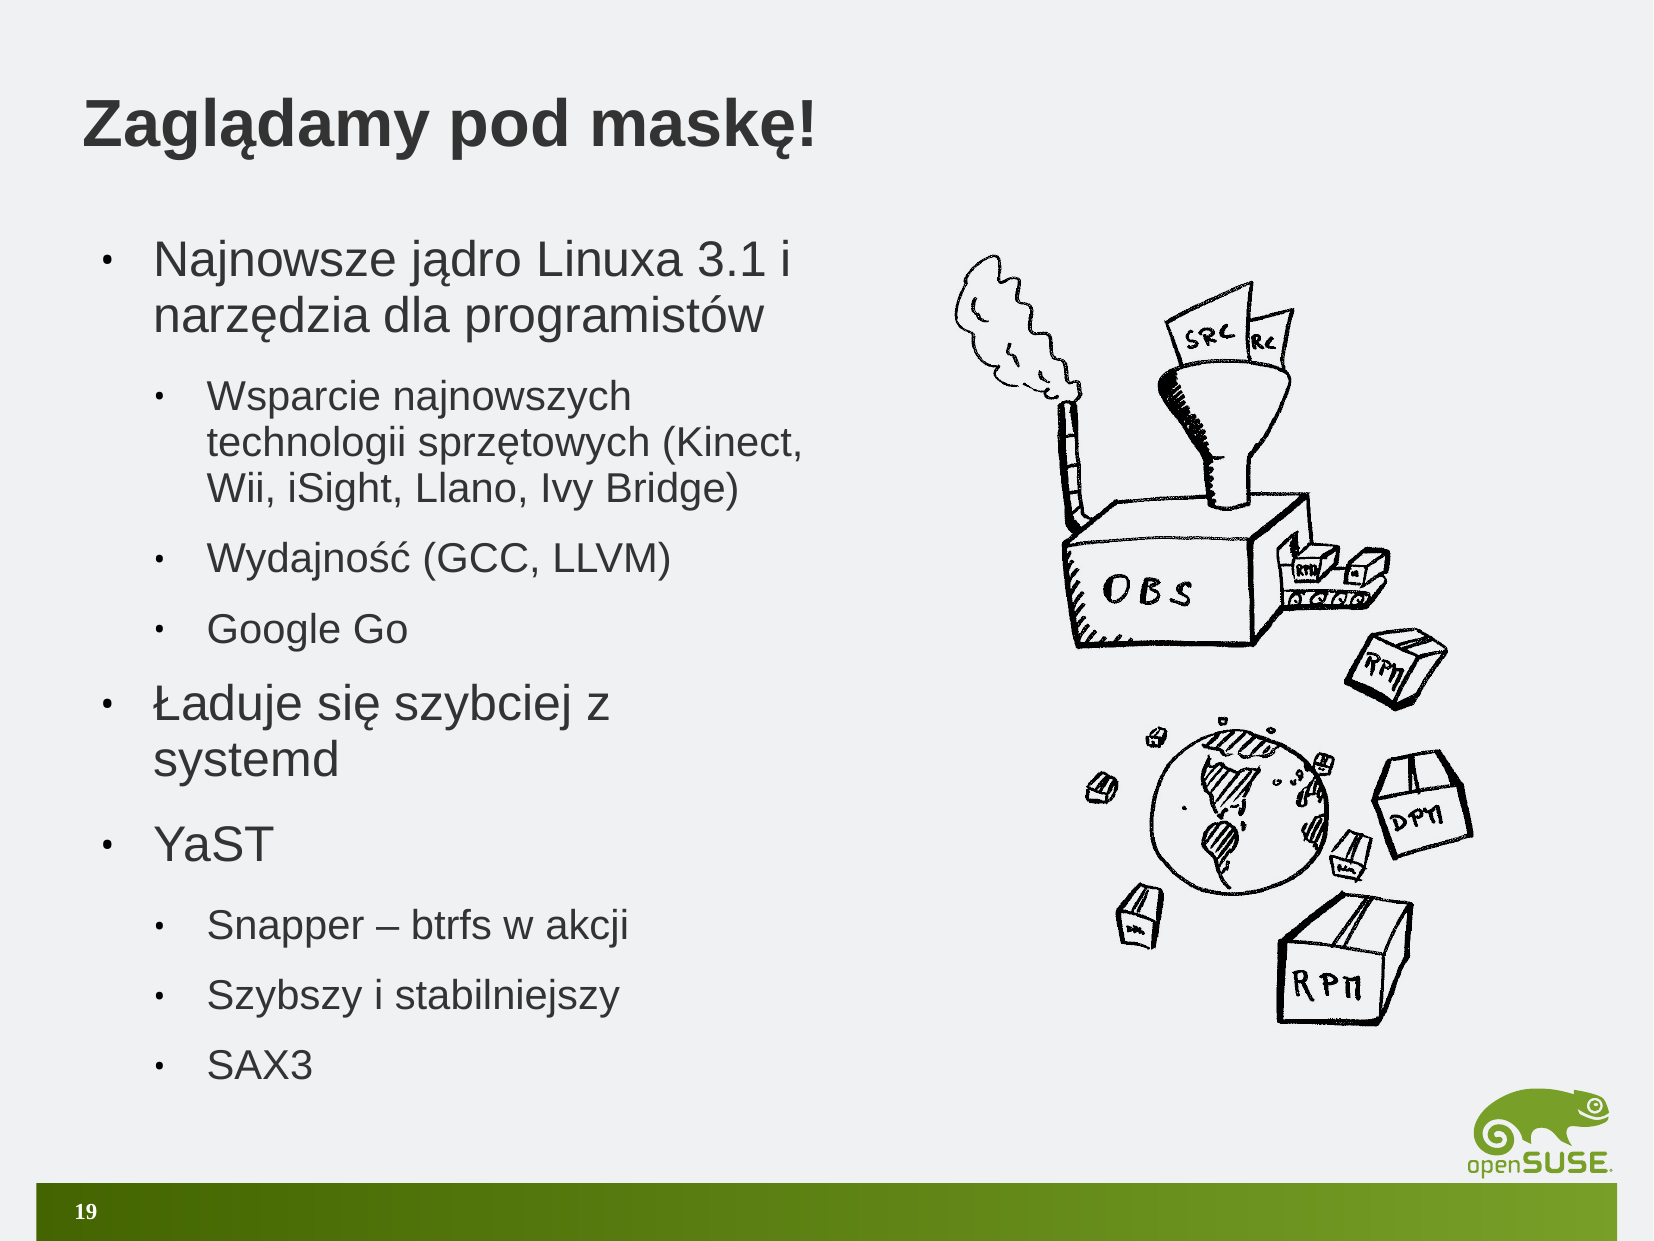

# Zaglądamy pod maskę!
Najnowsze jądro Linuxa 3.1 i narzędzia dla programistów
Wsparcie najnowszych technologii sprzętowych (Kinect, Wii, iSight, Llano, Ivy Bridge)
Wydajność (GCC, LLVM)
Google Go
Ładuje się szybciej z systemd
YaST
Snapper – btrfs w akcji
Szybszy i stabilniejszy
SAX3
19